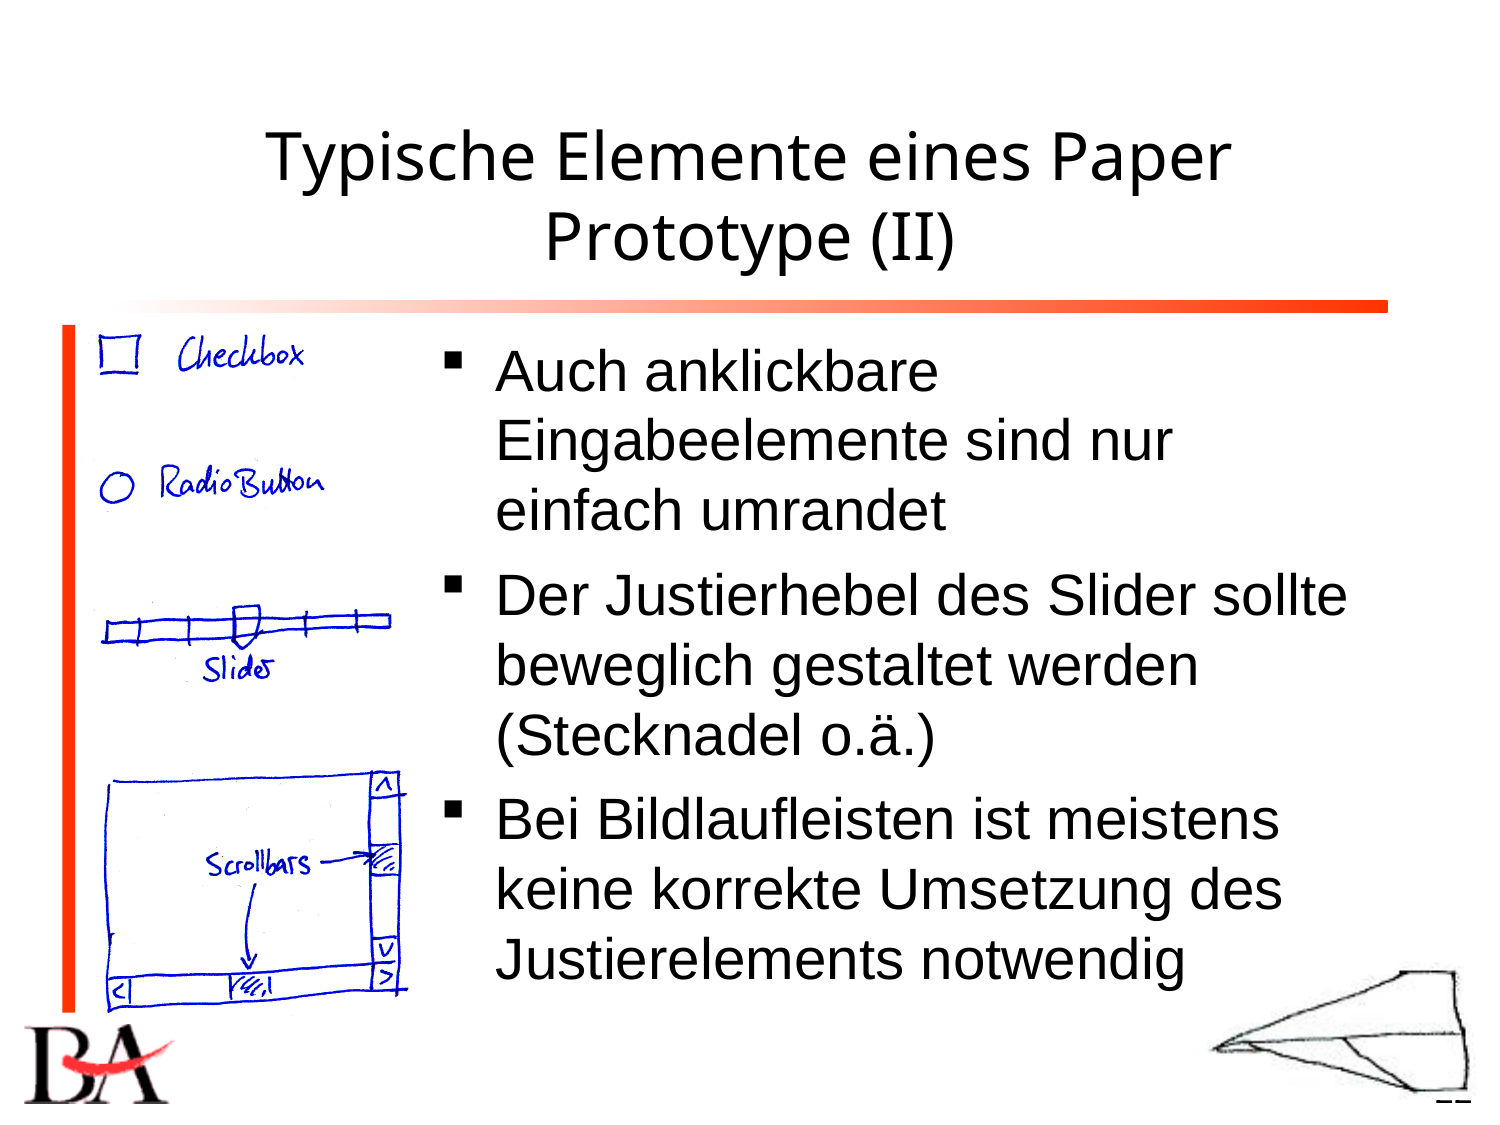

# Typische Elemente eines Paper Prototype (II)
Auch anklickbare Eingabeelemente sind nur einfach umrandet
Der Justierhebel des Slider sollte beweglich gestaltet werden (Stecknadel o.ä.)
Bei Bildlaufleisten ist meistens keine korrekte Umsetzung des Justierelements notwendig